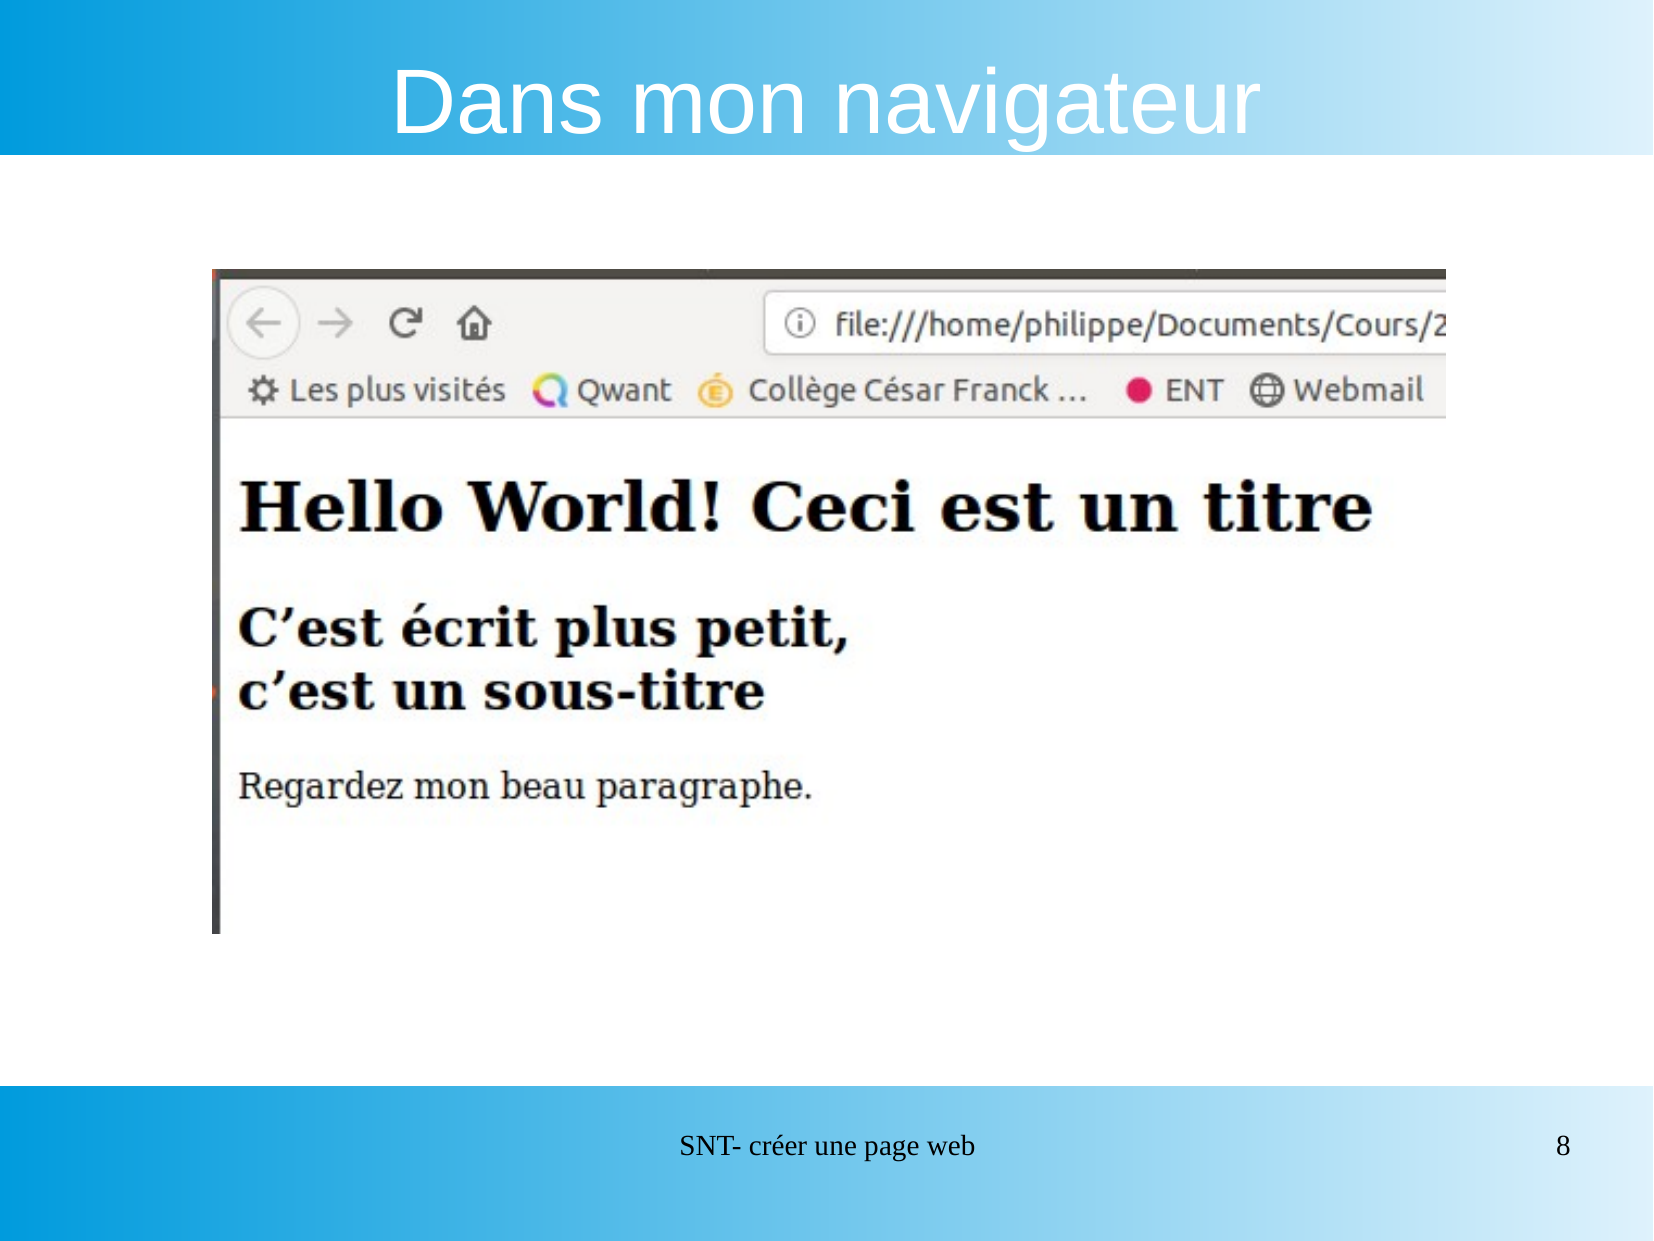

# Dans mon navigateur
SNT- créer une page web
8